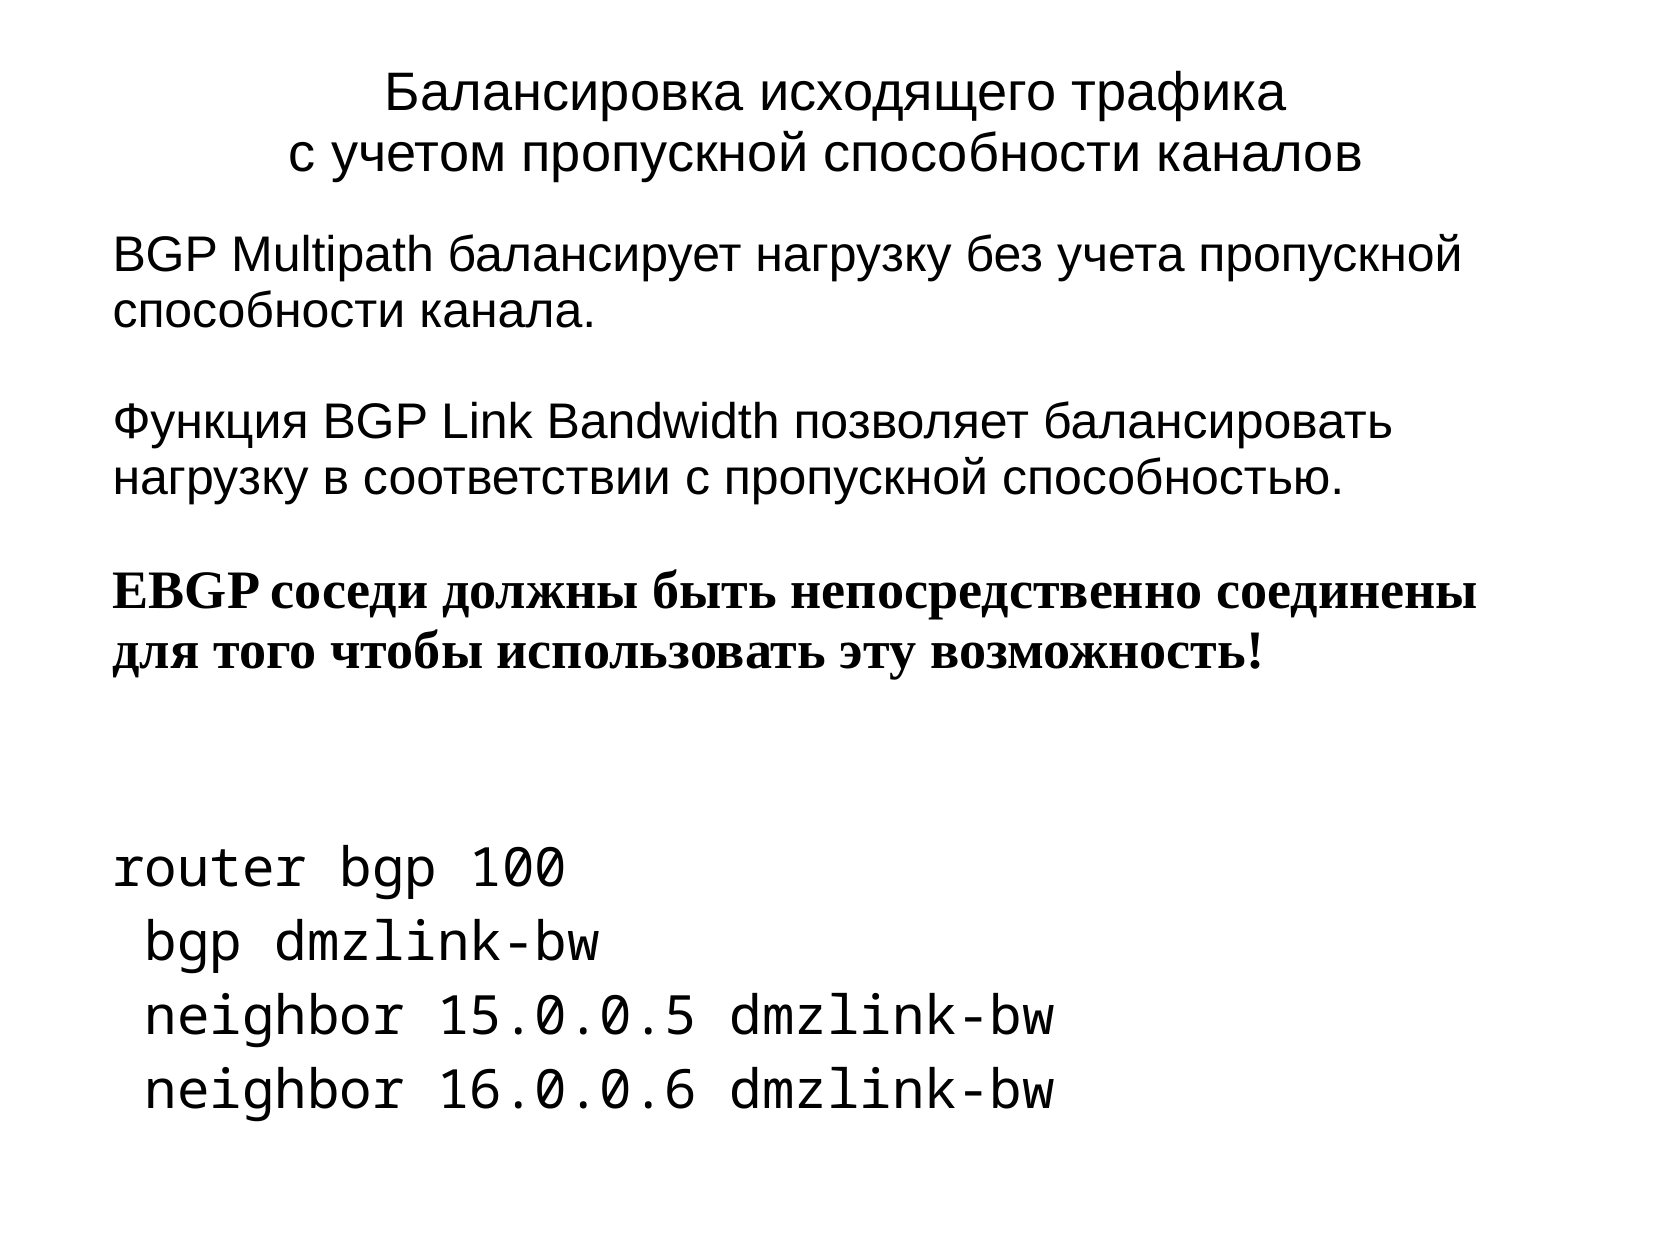

Балансировка исходящего трафика
с учетом пропускной способности каналов
# BGP Multipath балансирует нагрузку без учета пропускной способности канала.
Функция BGP Link Bandwidth позволяет балансировать нагрузку в соответствии с пропускной способностью.
EBGP соседи должны быть непосредственно соединены для того чтобы использовать эту возможность!
router bgp 100
 bgp dmzlink-bw
 neighbor 15.0.0.5 dmzlink-bw
 neighbor 16.0.0.6 dmzlink-bw